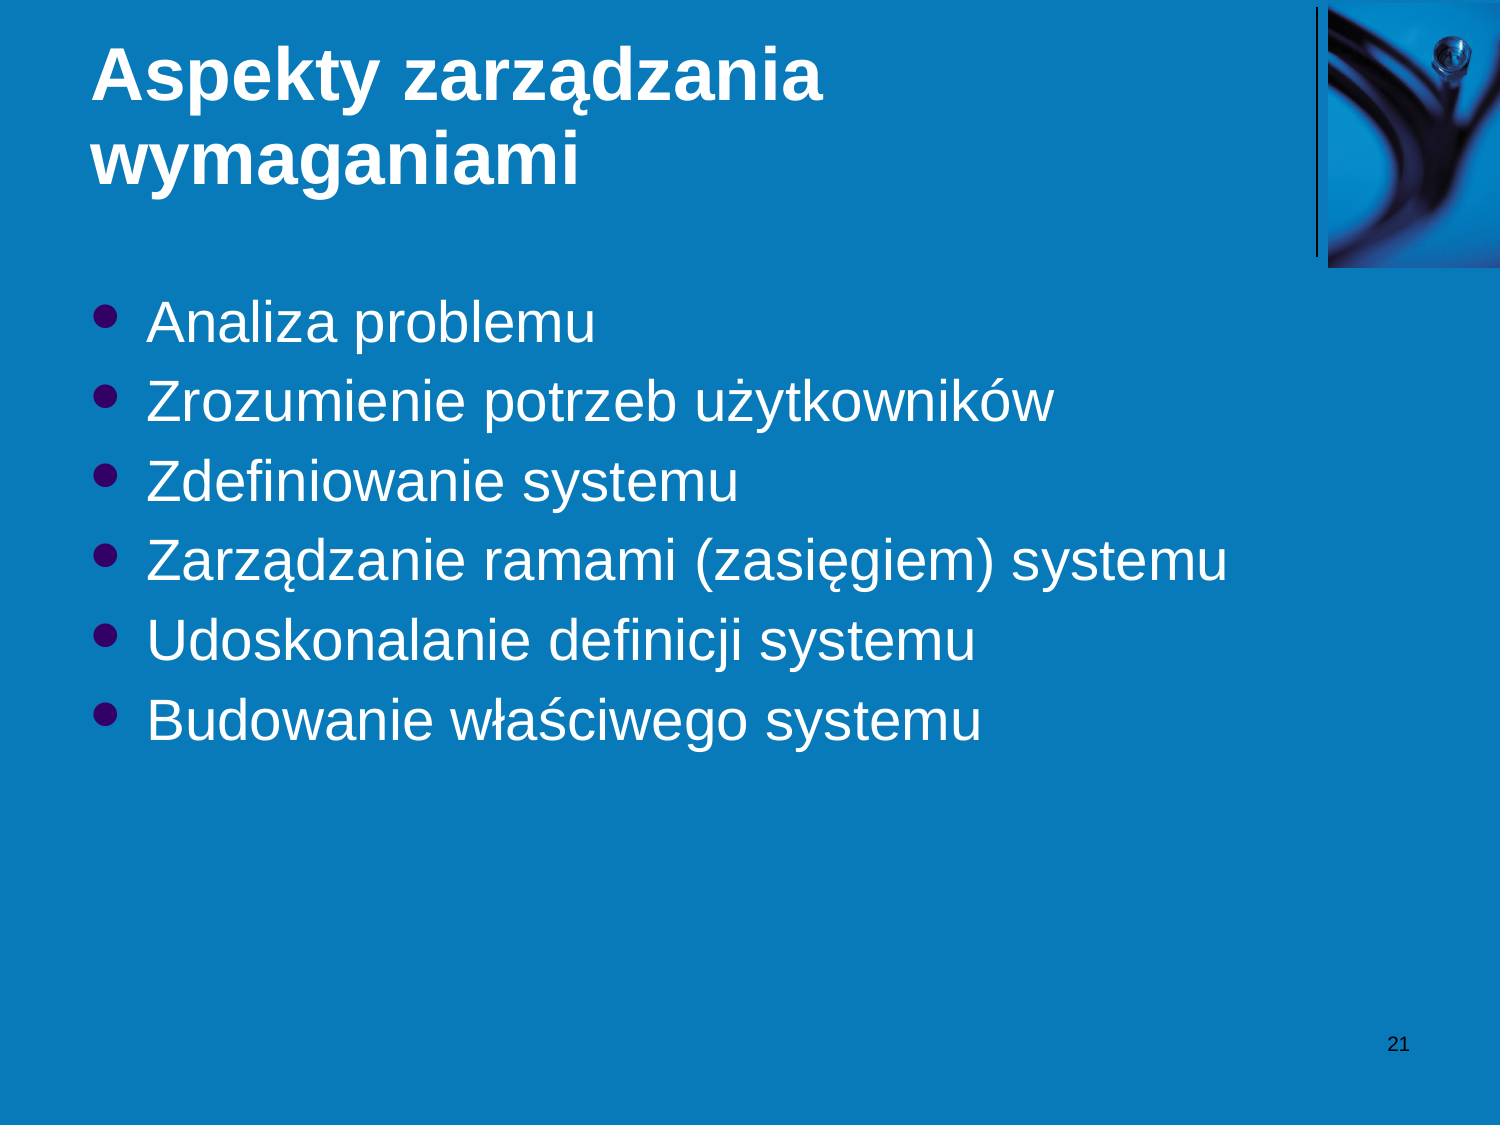

# Aspekty zarządzania wymaganiami
Analiza problemu
Zrozumienie potrzeb użytkowników
Zdefiniowanie systemu
Zarządzanie ramami (zasięgiem) systemu
Udoskonalanie definicji systemu
Budowanie właściwego systemu
21